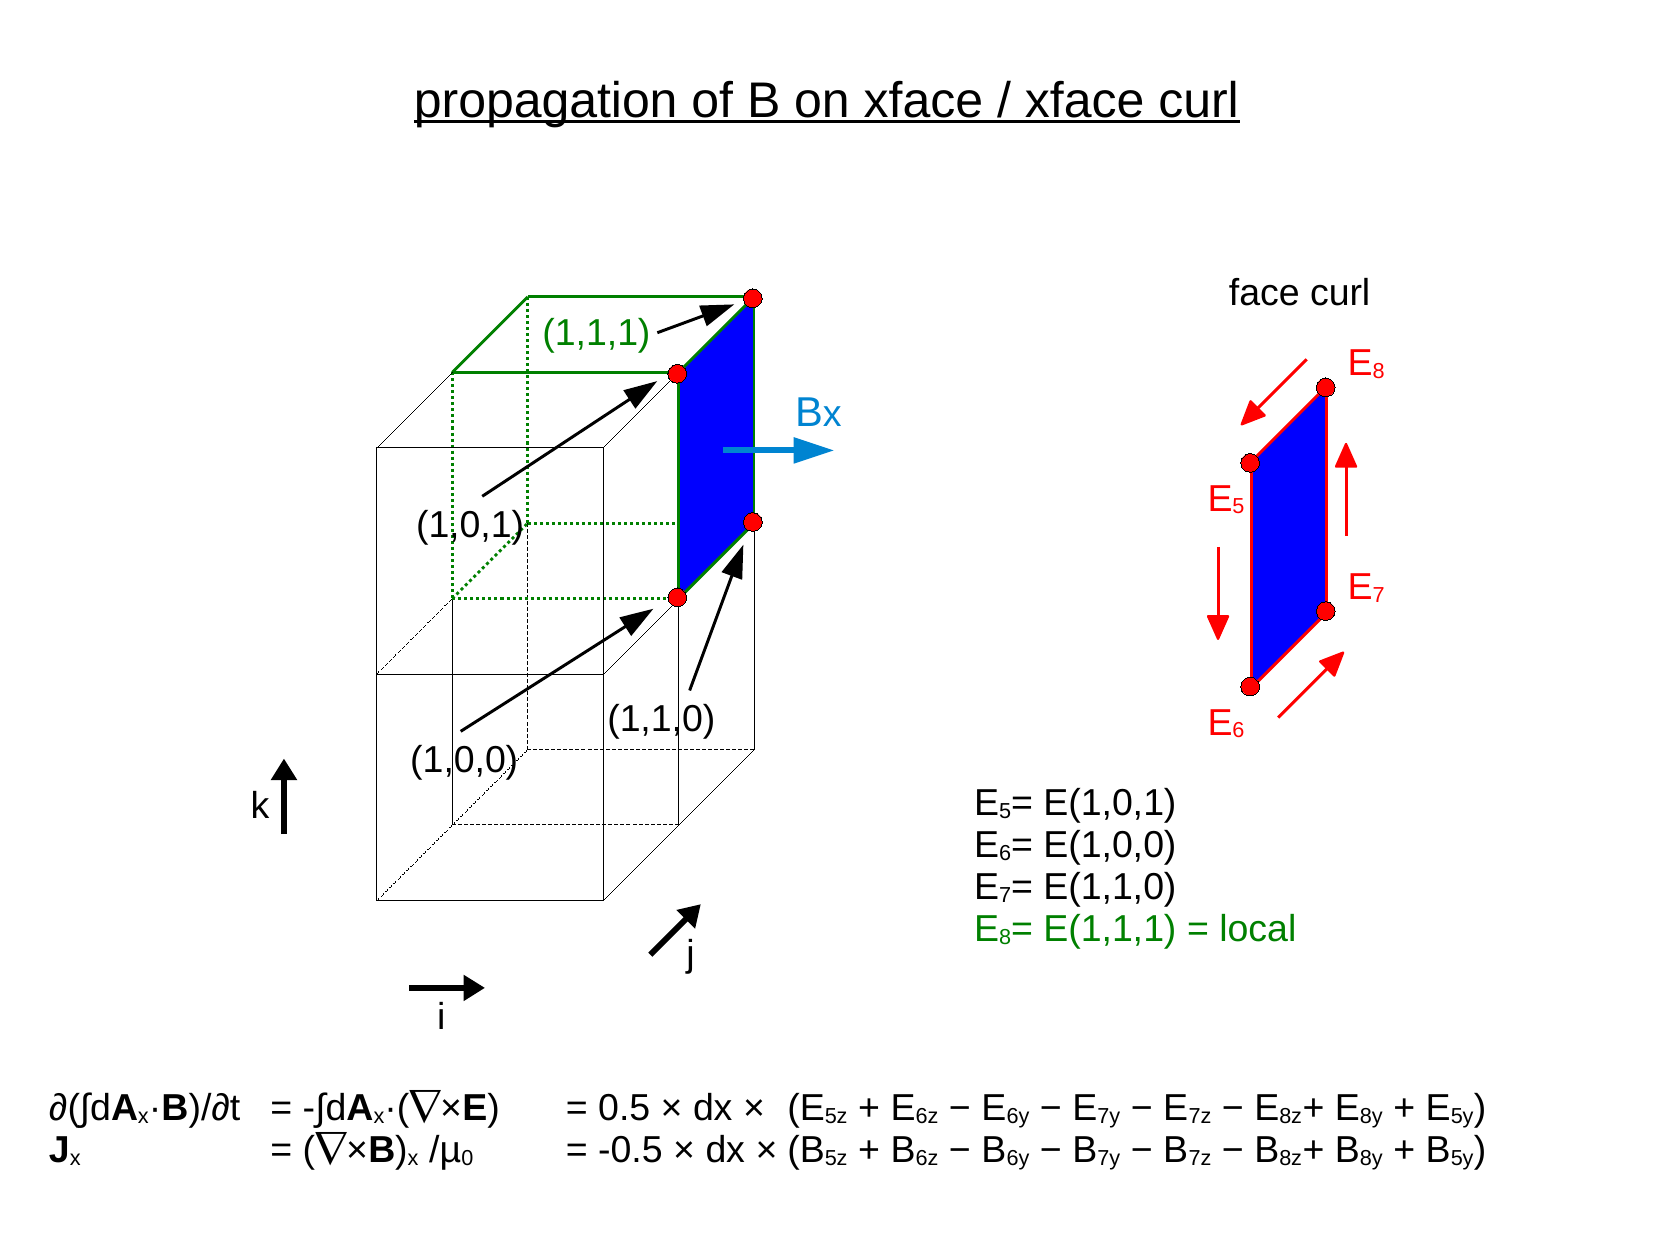

propagation of B on xface / xface curl
face curl
(1,1,1)
E8
Bx
E5
(1,0,1)
E7
(1,1,0)
E6
(1,0,0)
E5= E(1,0,1)
E6= E(1,0,0)
E7= E(1,1,0)
E8= E(1,1,1) = local
k
j
i
∂(∫dAx·B)/∂t 	= -∫dAx·(Ñ×E)	= 0.5 × dx ×	(E5z + E6z − E6y − E7y − E7z − E8z+ E8y + E5y)
Jx 			= (Ñ×B)x /µ0		= -0.5 × dx ×	(B5z + B6z − B6y − B7y − B7z − B8z+ B8y + B5y)